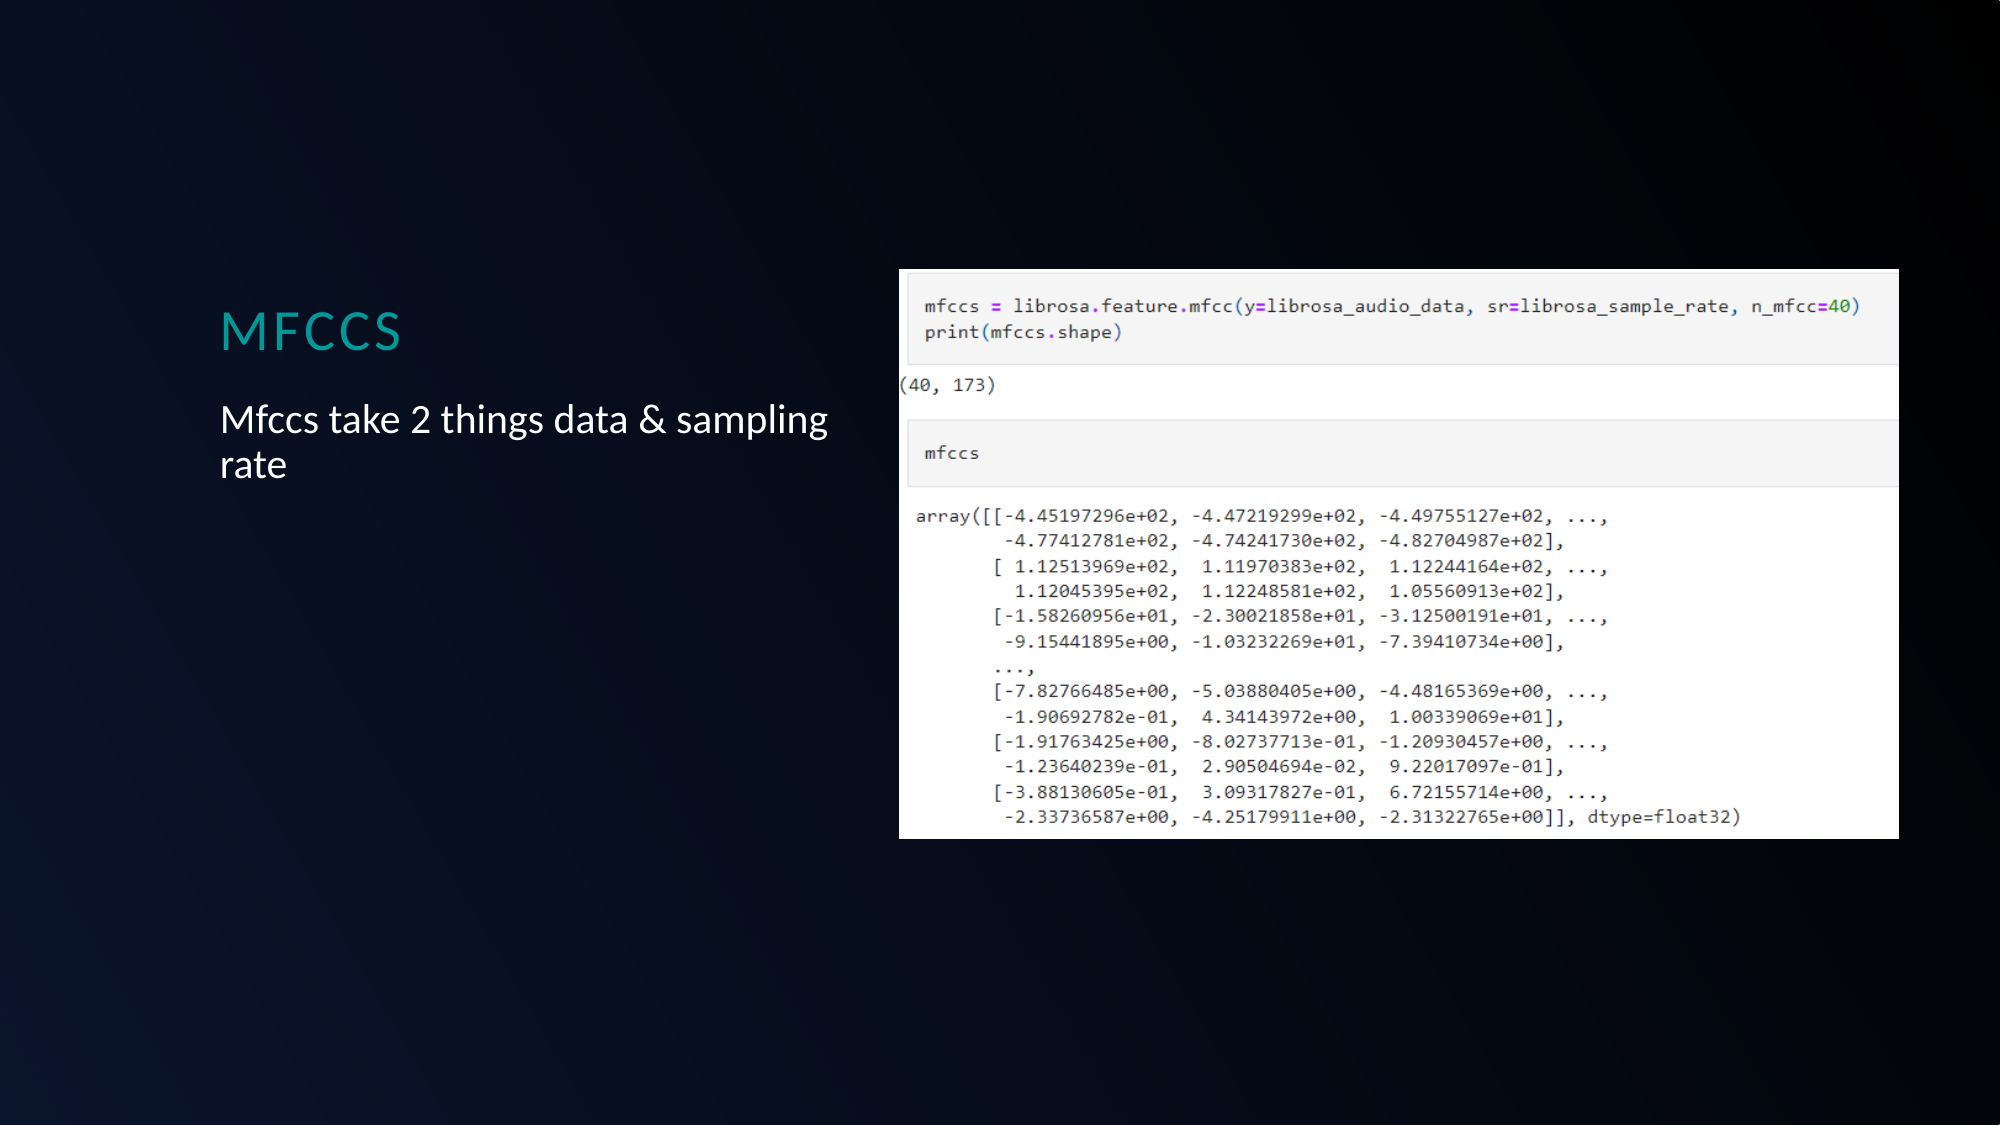

# mfccs
Mfccs take 2 things data & sampling rate